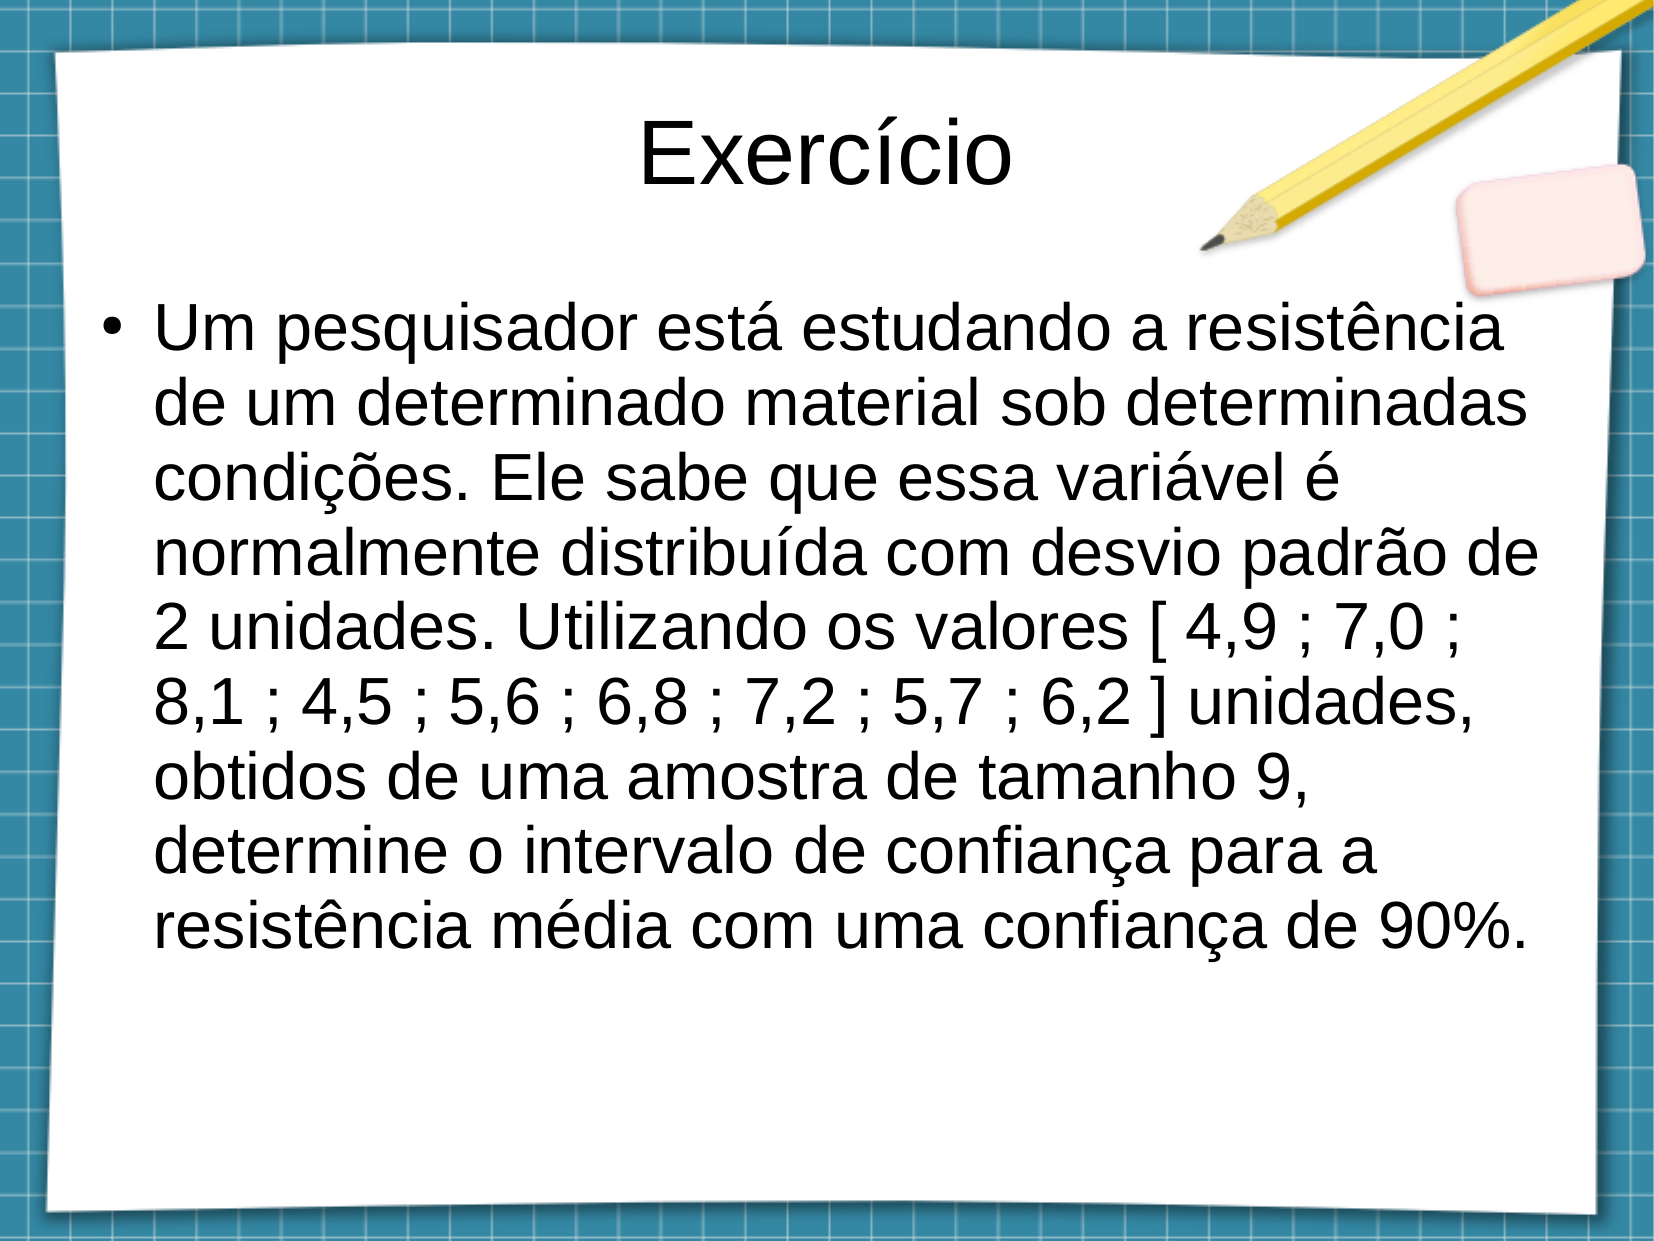

# Exercício
Um pesquisador está estudando a resistência de um determinado material sob determinadas condições. Ele sabe que essa variável é normalmente distribuída com desvio padrão de 2 unidades. Utilizando os valores [ 4,9 ; 7,0 ; 8,1 ; 4,5 ; 5,6 ; 6,8 ; 7,2 ; 5,7 ; 6,2 ] unidades, obtidos de uma amostra de tamanho 9, determine o intervalo de confiança para a resistência média com uma confiança de 90%.